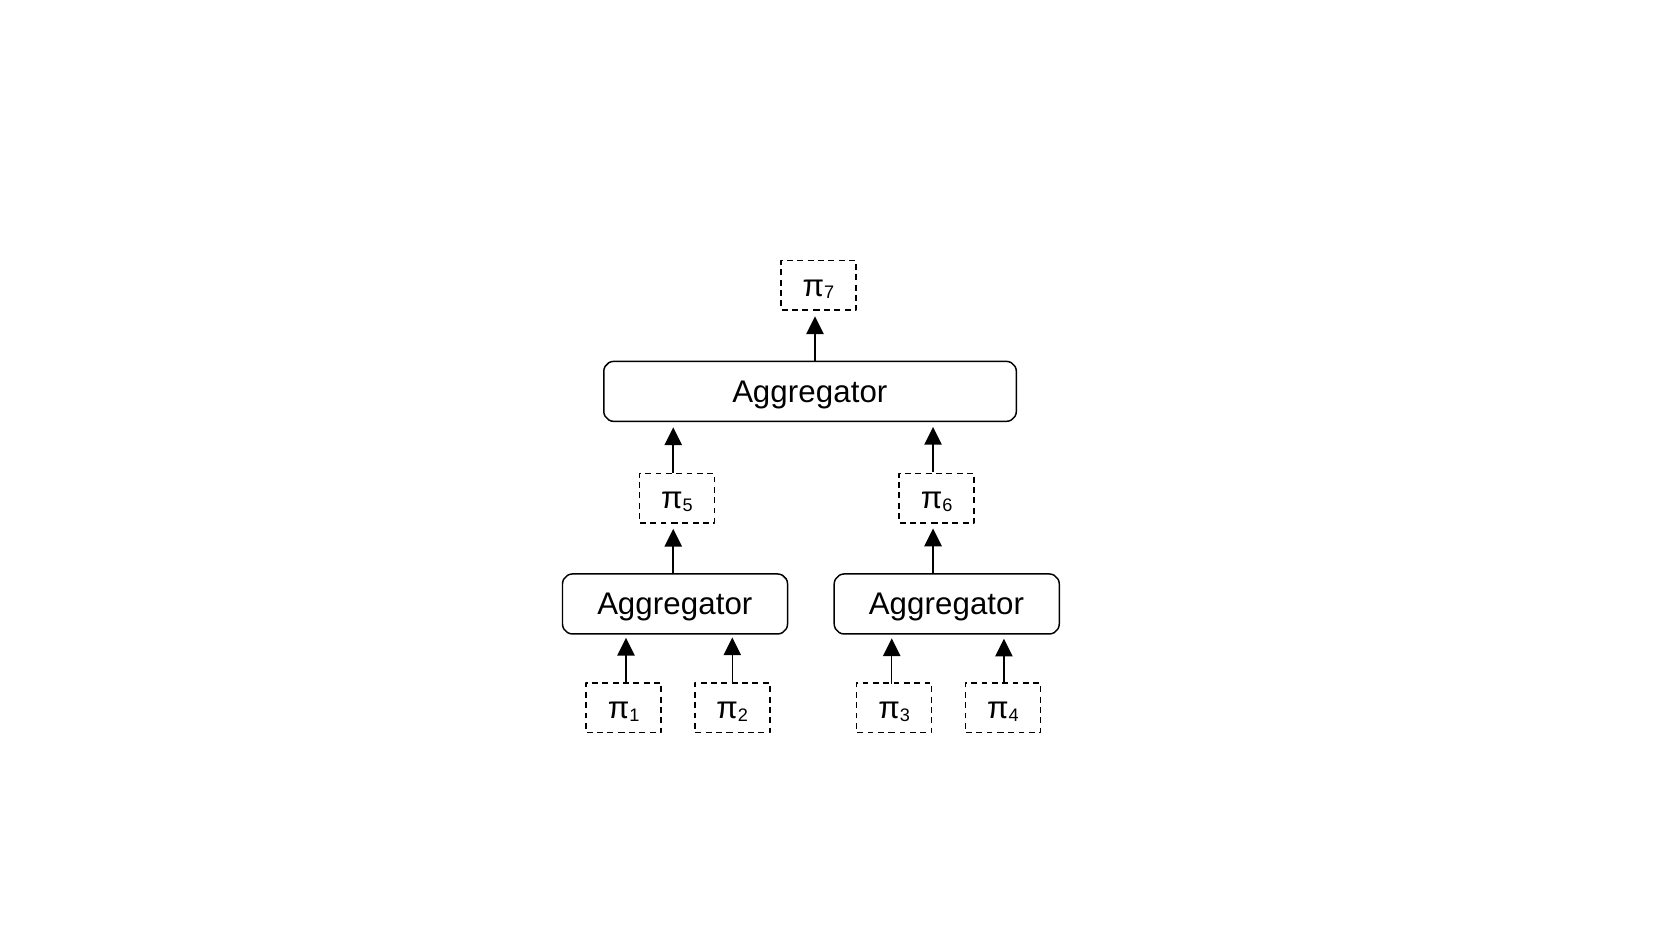

π7
Aggregator
π5
π6
Aggregator
Aggregator
π1
π2
π3
π4